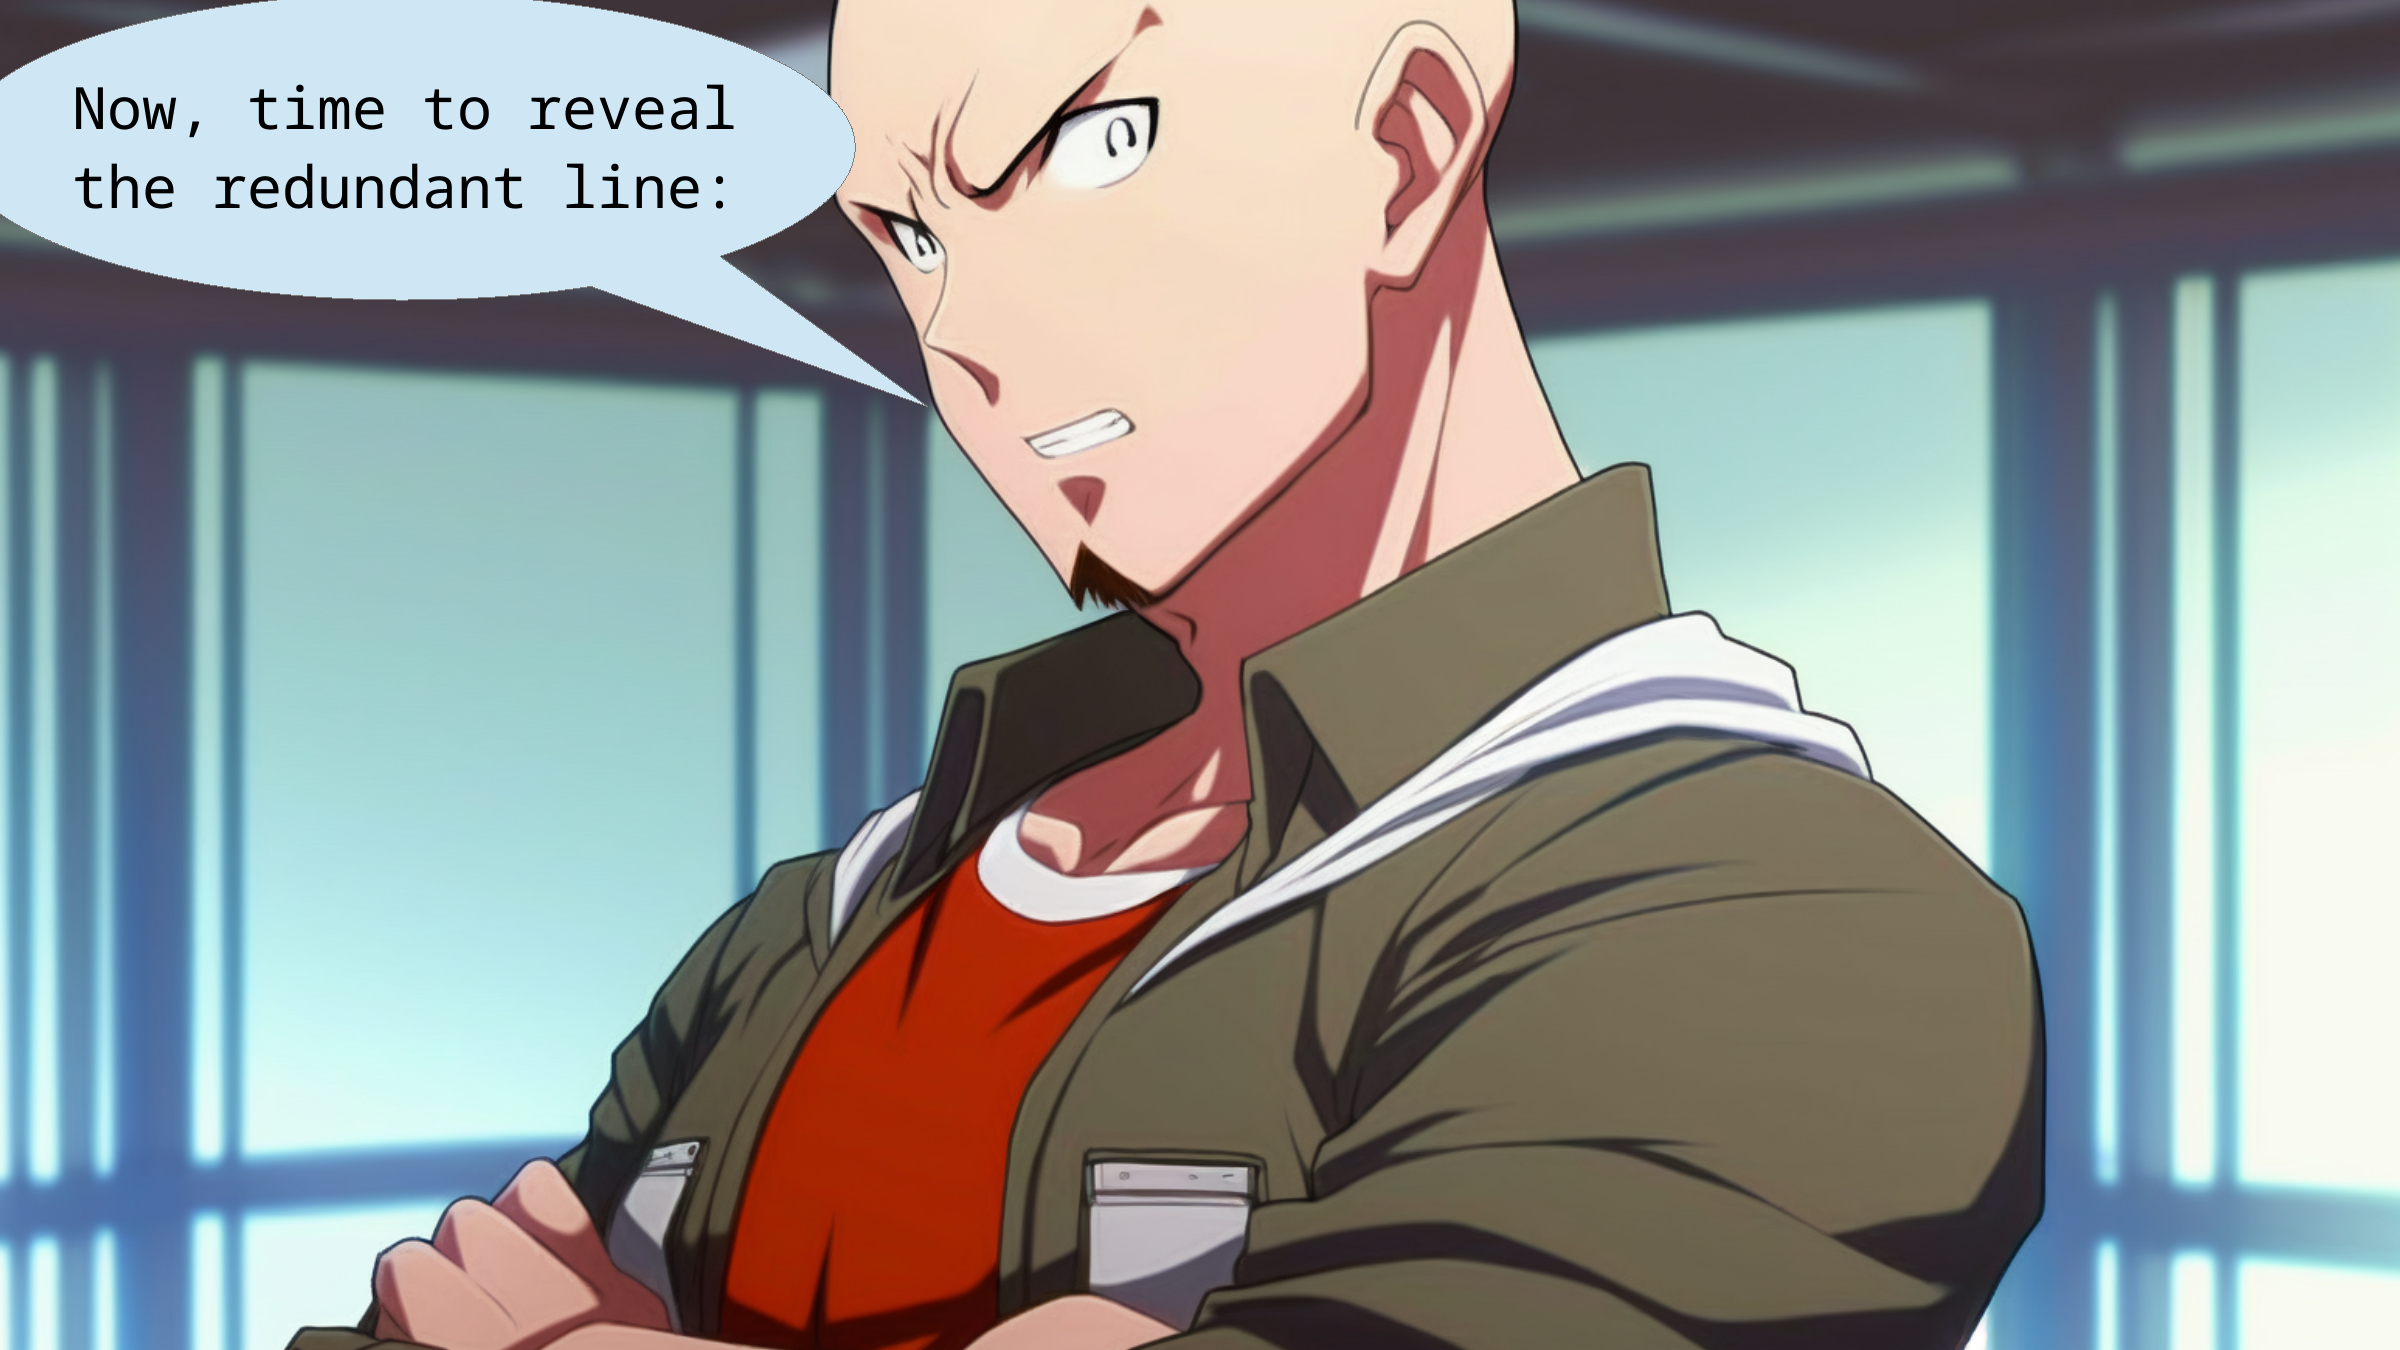

Now, time to reveal
the redundant line: